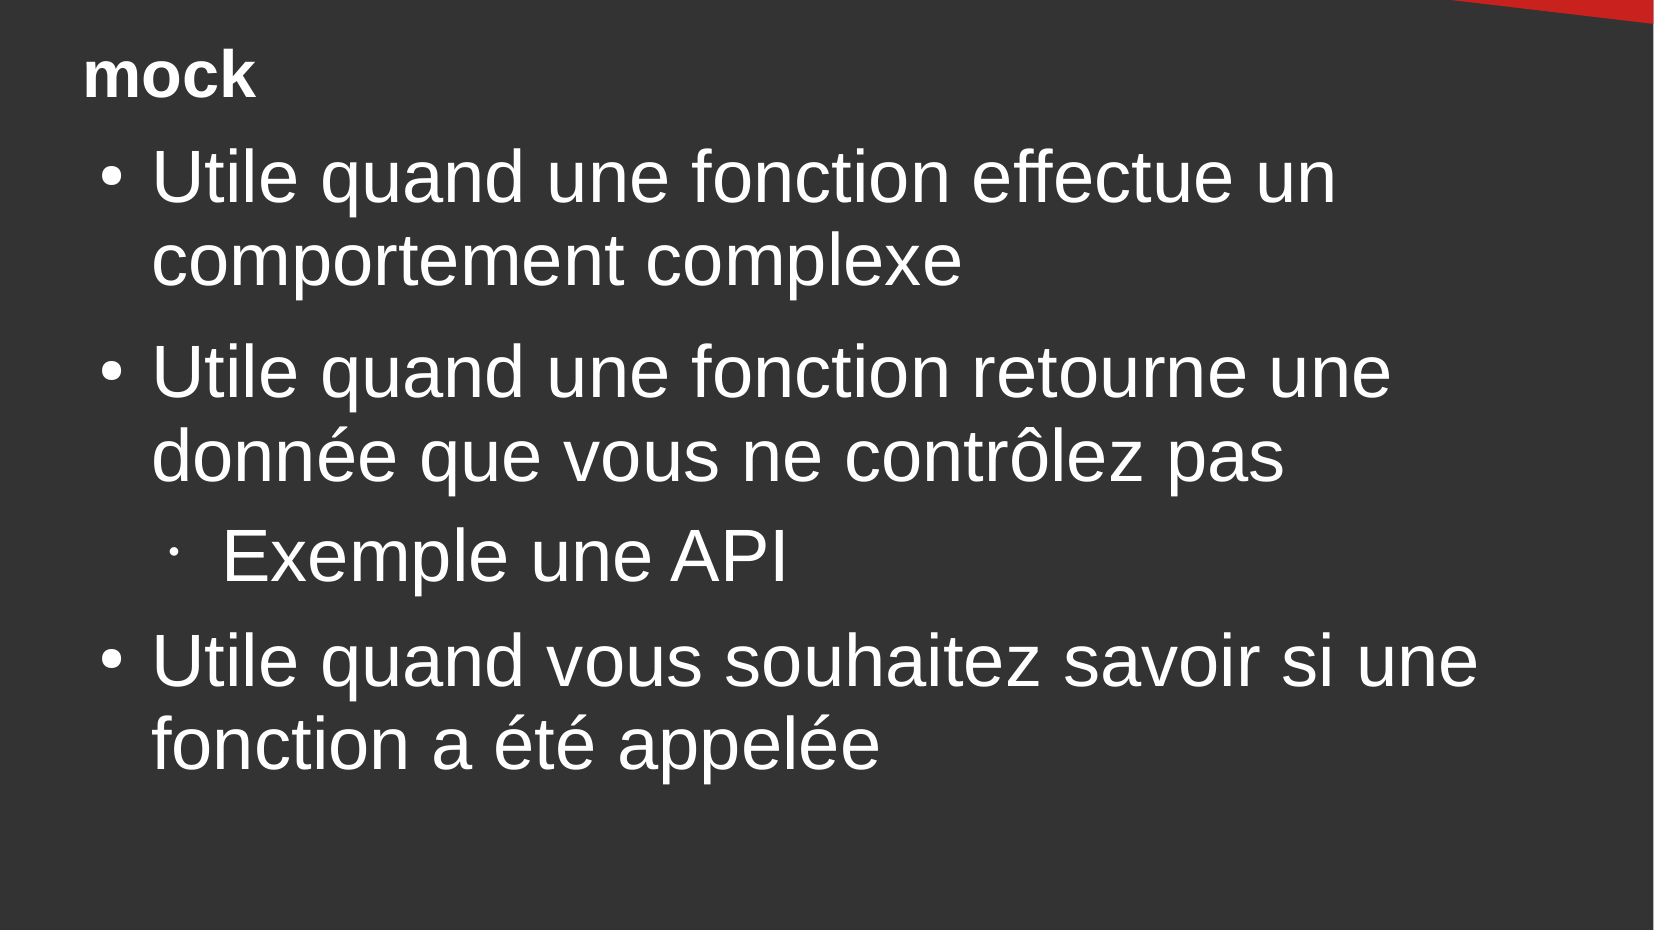

# mock
Utile quand une fonction effectue un comportement complexe
Utile quand une fonction retourne une donnée que vous ne contrôlez pas
Exemple une API
Utile quand vous souhaitez savoir si une fonction a été appelée